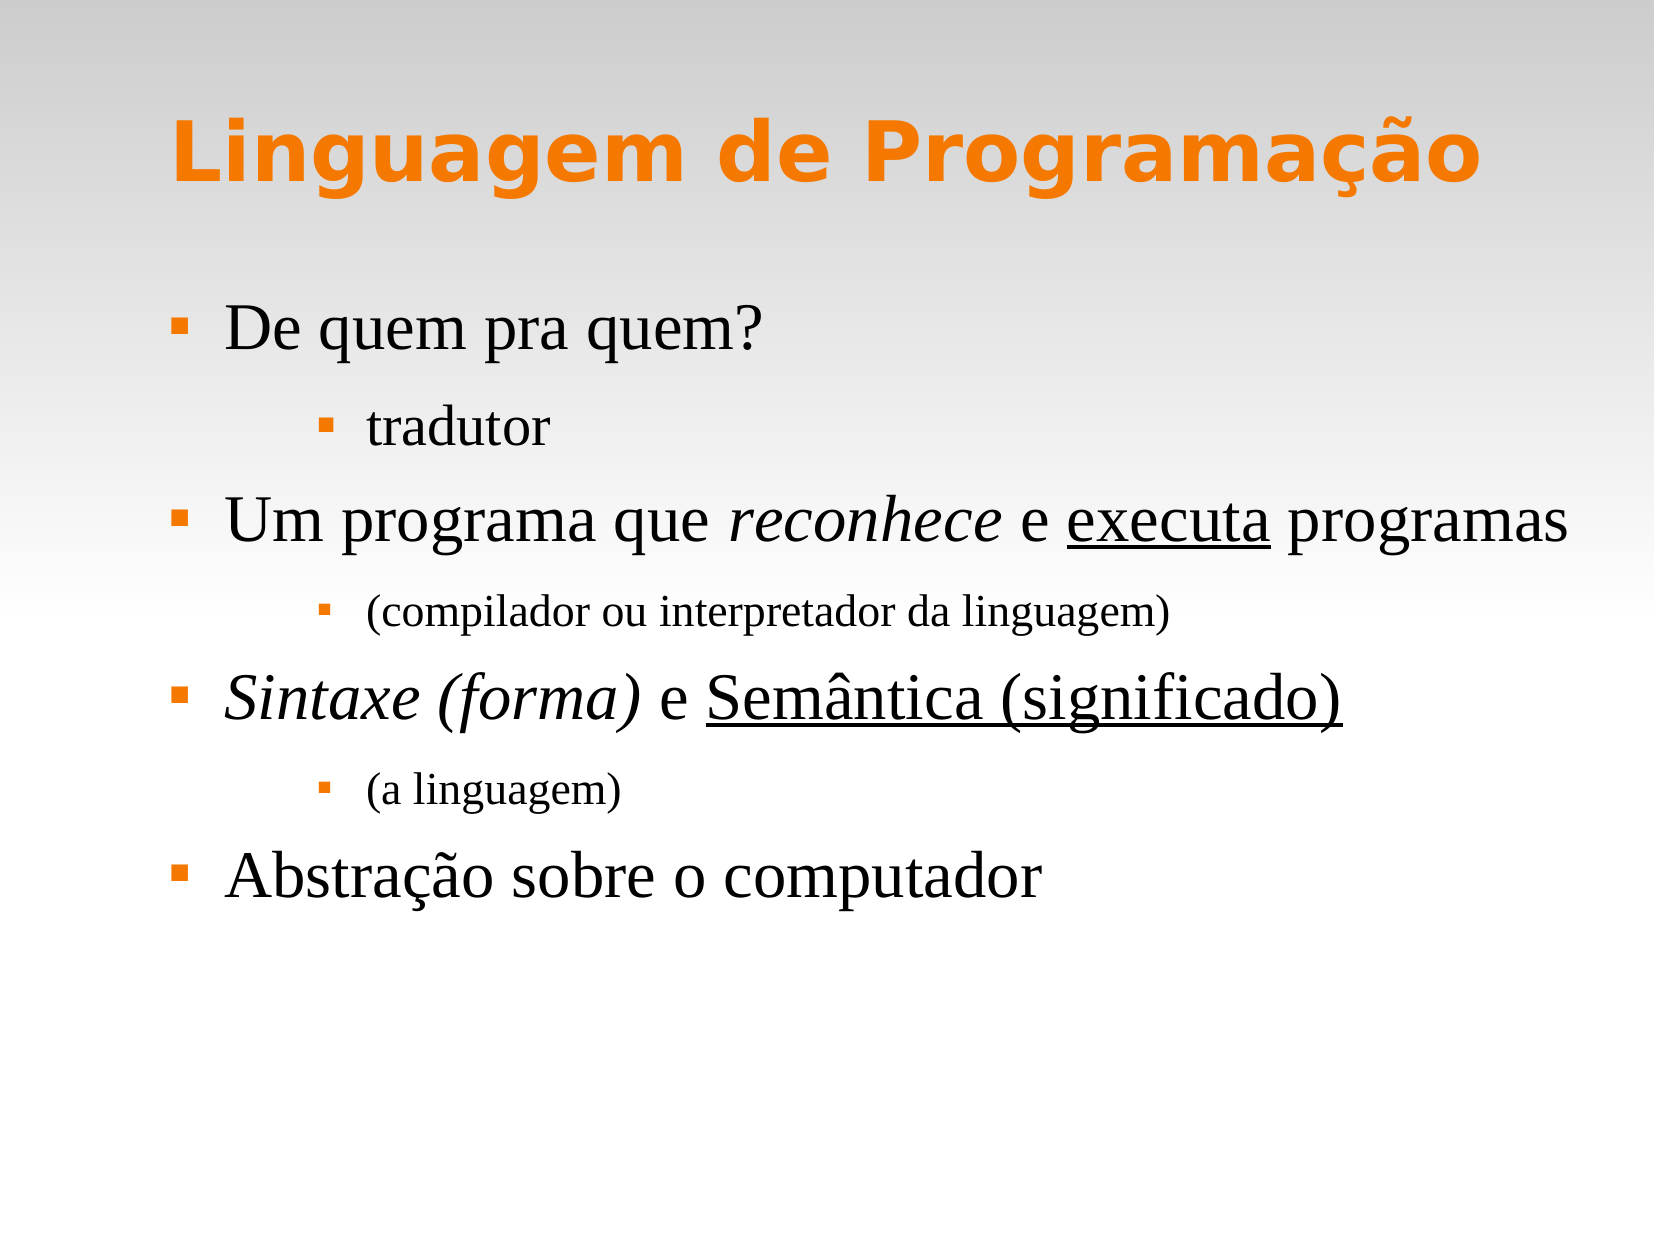

# Linguagem de Programação
De quem pra quem?
tradutor
Um programa que reconhece e executa programas
(compilador ou interpretador da linguagem)
Sintaxe (forma) e Semântica (significado)
(a linguagem)
Abstração sobre o computador